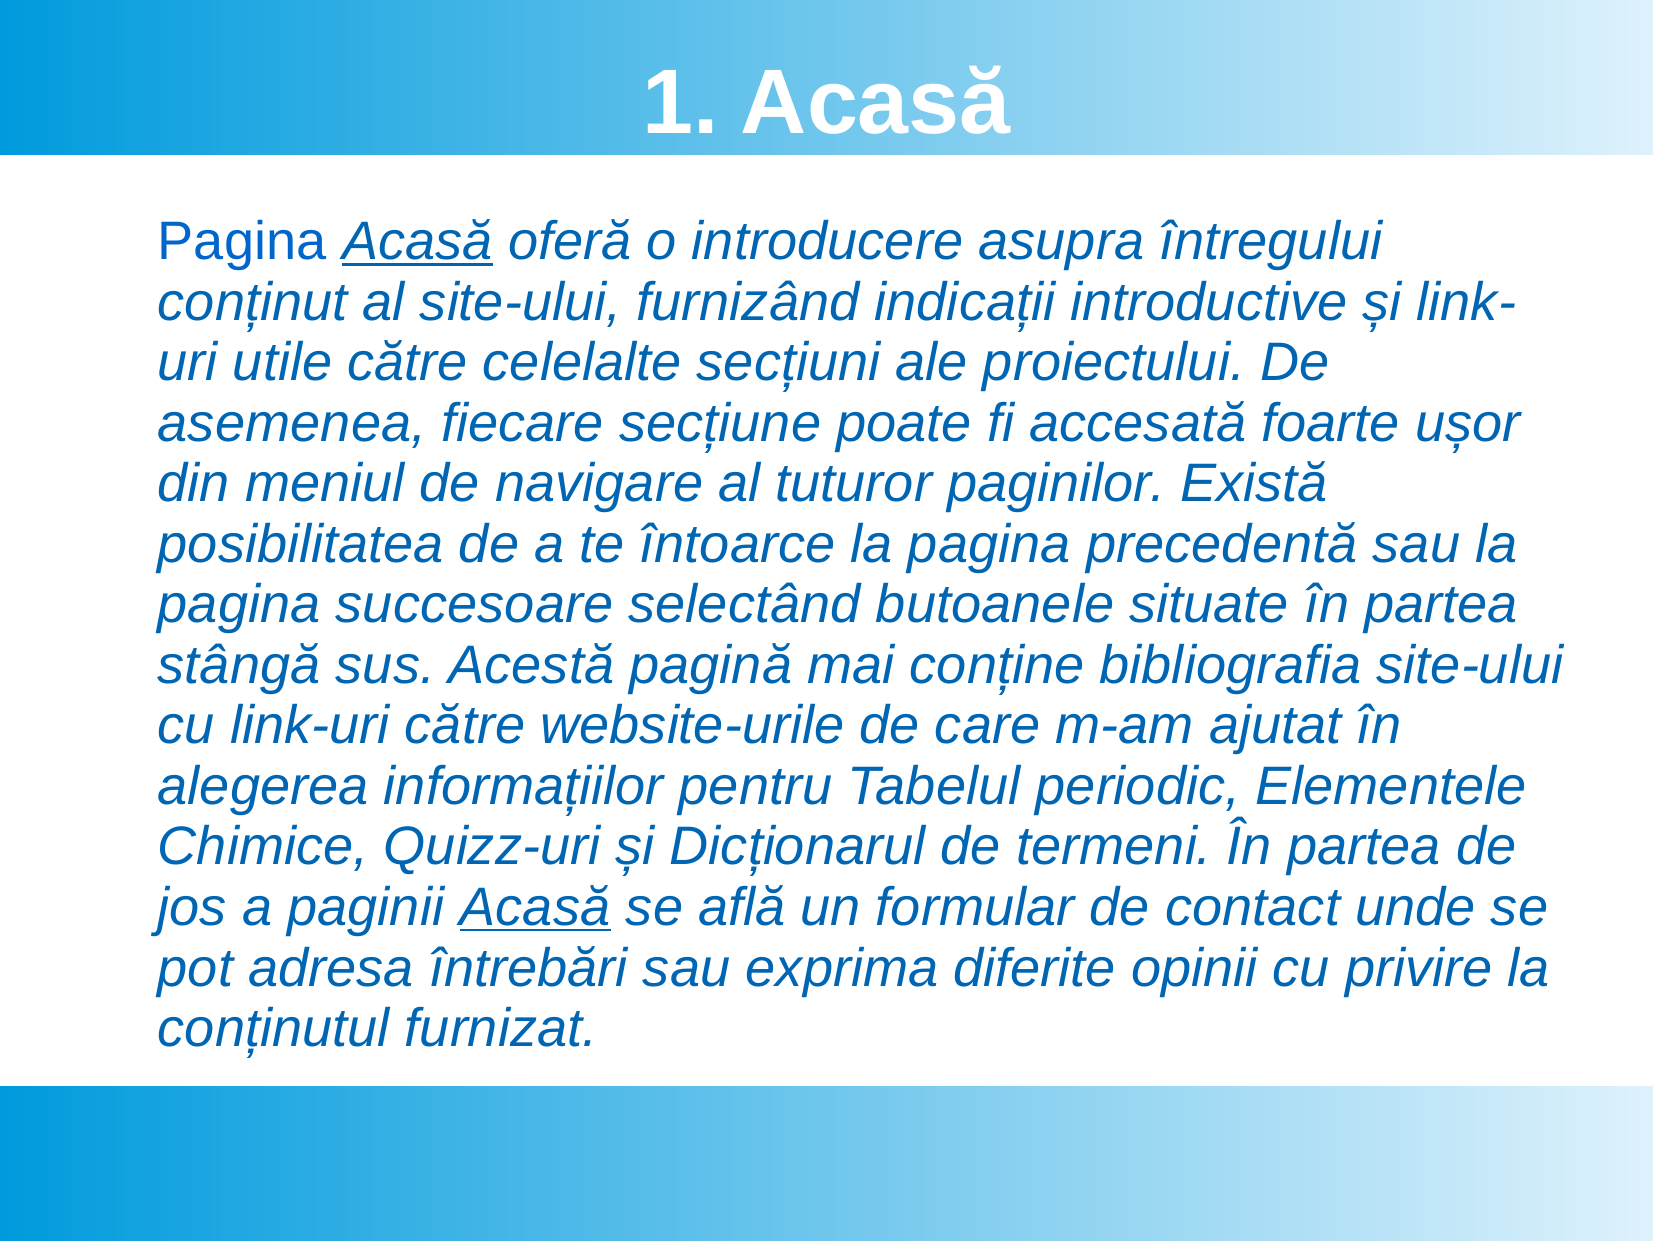

# 1. Acasă
Pagina Acasă oferă o introducere asupra întregului conținut al site-ului, furnizând indicații introductive și link-uri utile către celelalte secțiuni ale proiectului. De asemenea, fiecare secțiune poate fi accesată foarte ușor din meniul de navigare al tuturor paginilor. Există posibilitatea de a te întoarce la pagina precedentă sau la pagina succesoare selectând butoanele situate în partea stângă sus. Acestă pagină mai conține bibliografia site-ului cu link-uri către website-urile de care m-am ajutat în alegerea informațiilor pentru Tabelul periodic, Elementele Chimice, Quizz-uri și Dicționarul de termeni. În partea de jos a paginii Acasă se află un formular de contact unde se pot adresa întrebări sau exprima diferite opinii cu privire la conținutul furnizat.